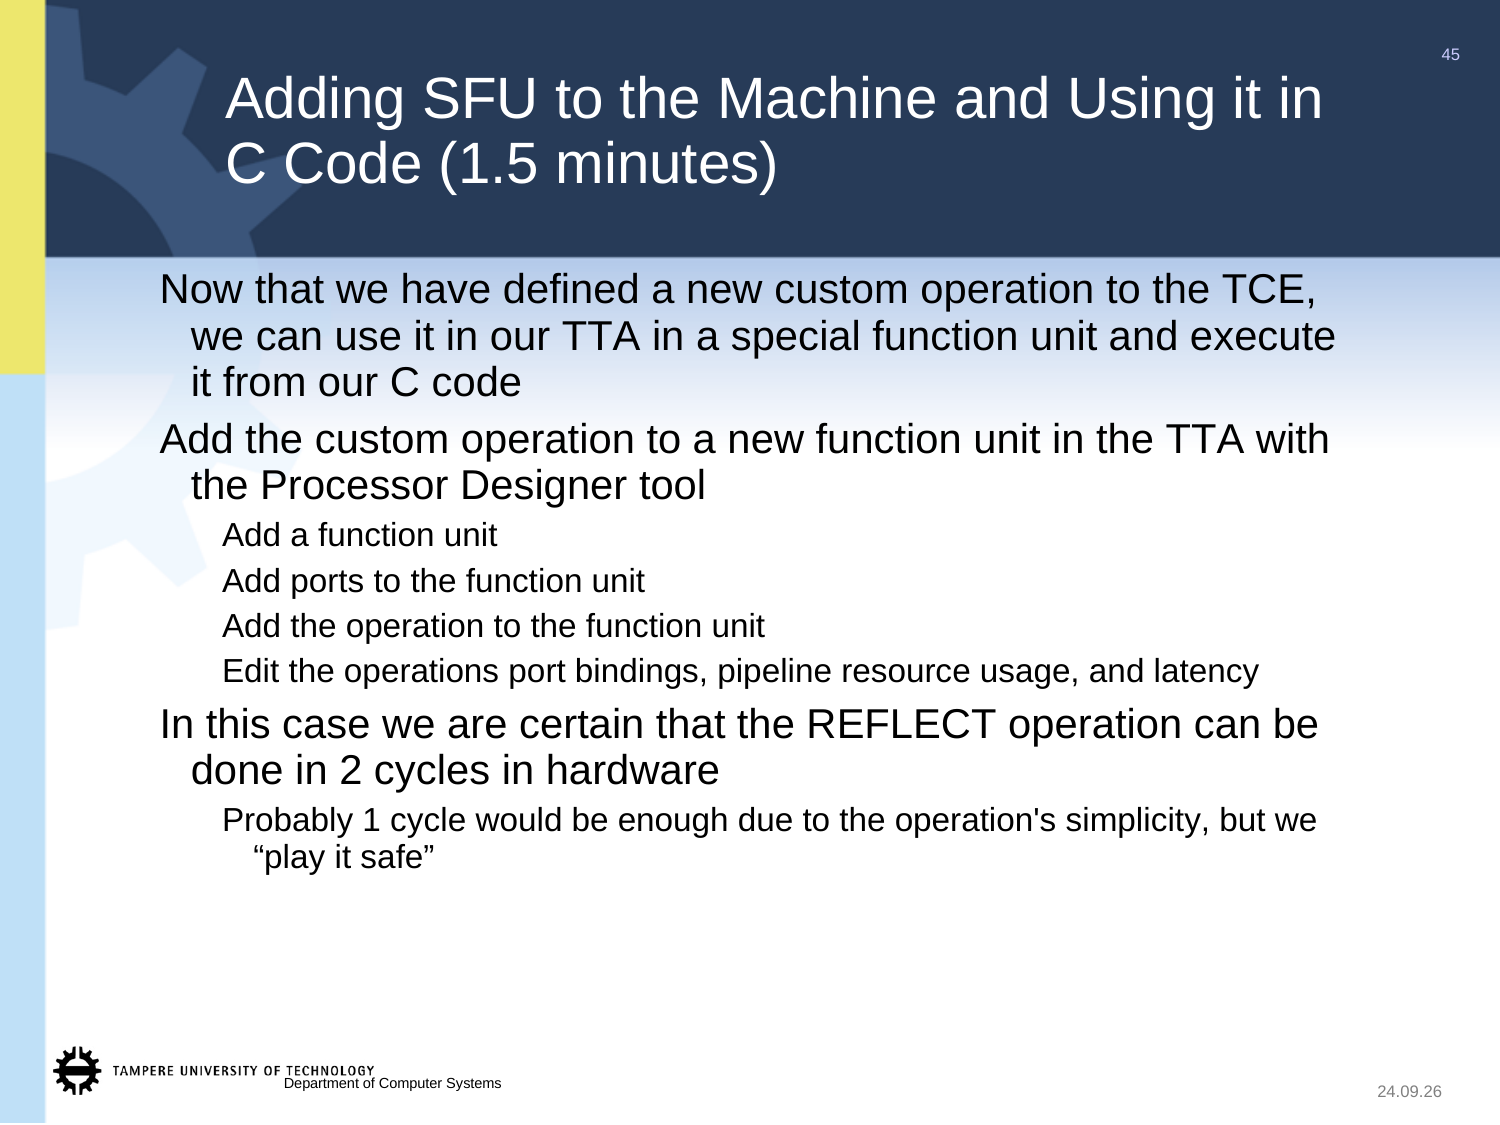

# Adding SFU to the Machine and Using it in C Code (1.5 minutes)
45
Now that we have defined a new custom operation to the TCE, we can use it in our TTA in a special function unit and execute it from our C code
Add the custom operation to a new function unit in the TTA with the Processor Designer tool
Add a function unit
Add ports to the function unit
Add the operation to the function unit
Edit the operations port bindings, pipeline resource usage, and latency
In this case we are certain that the REFLECT operation can be done in 2 cycles in hardware
Probably 1 cycle would be enough due to the operation's simplicity, but we “play it safe”